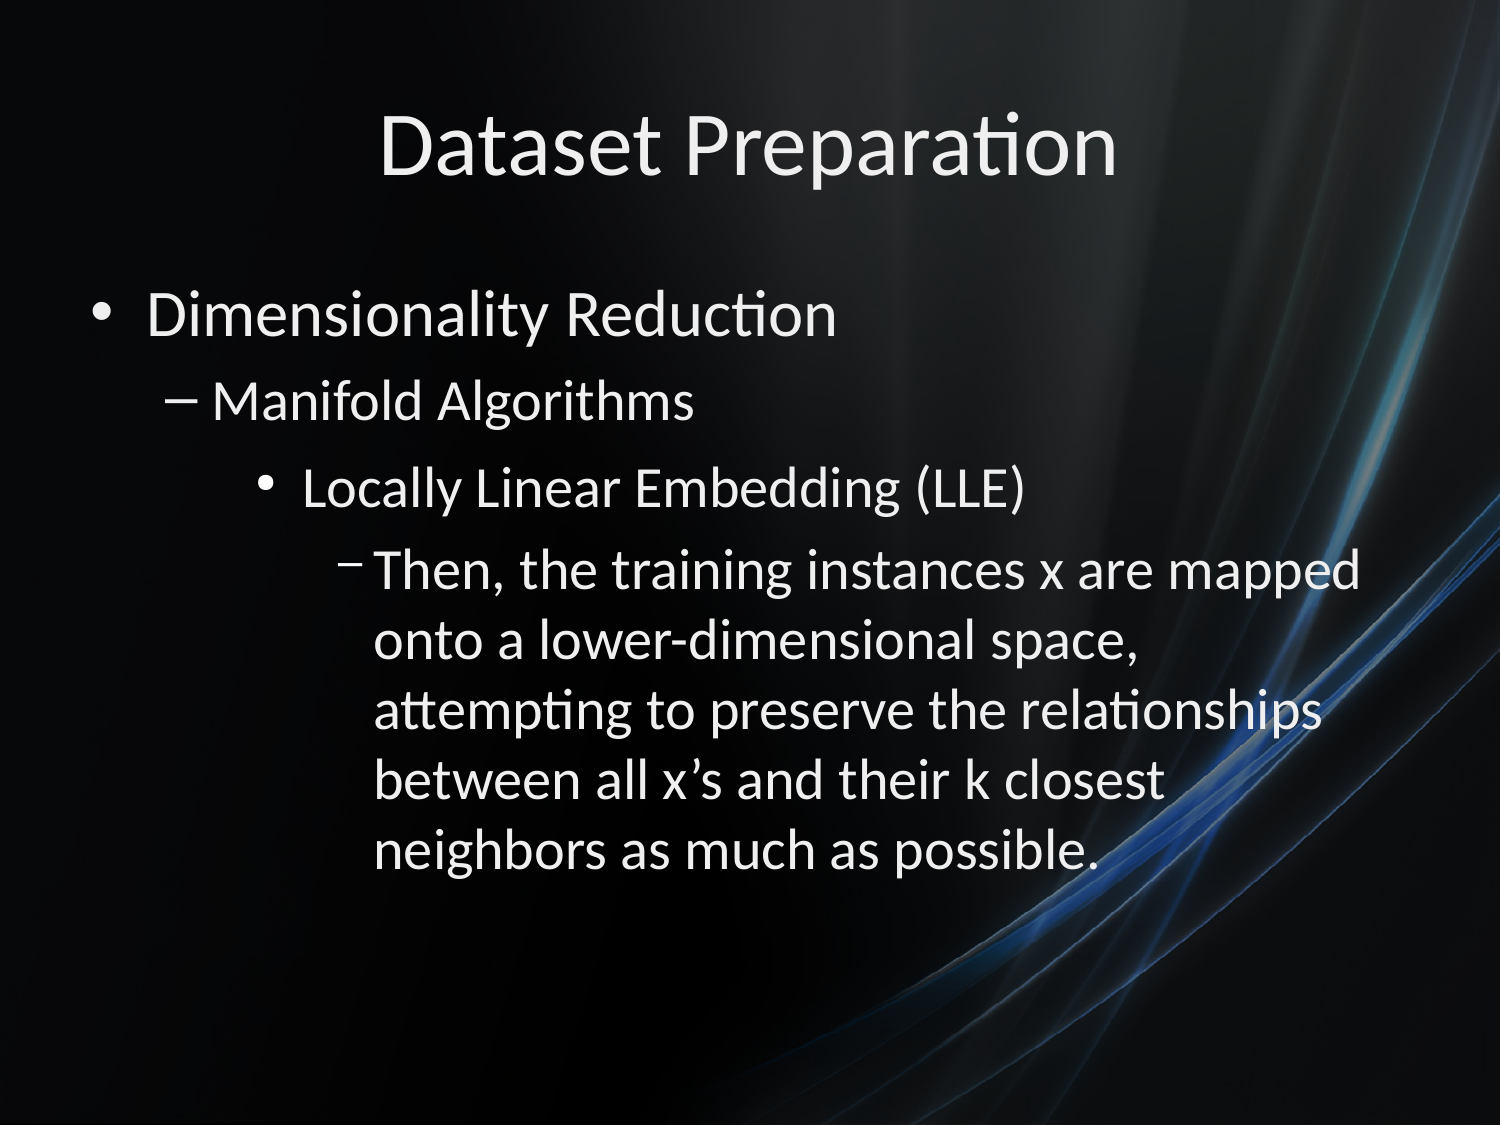

# Dataset Preparation
Dimensionality Reduction
Manifold Algorithms
Locally Linear Embedding (LLE)
Then, the training instances x are mapped onto a lower-dimensional space, attempting to preserve the relationships between all x’s and their k closest neighbors as much as possible.